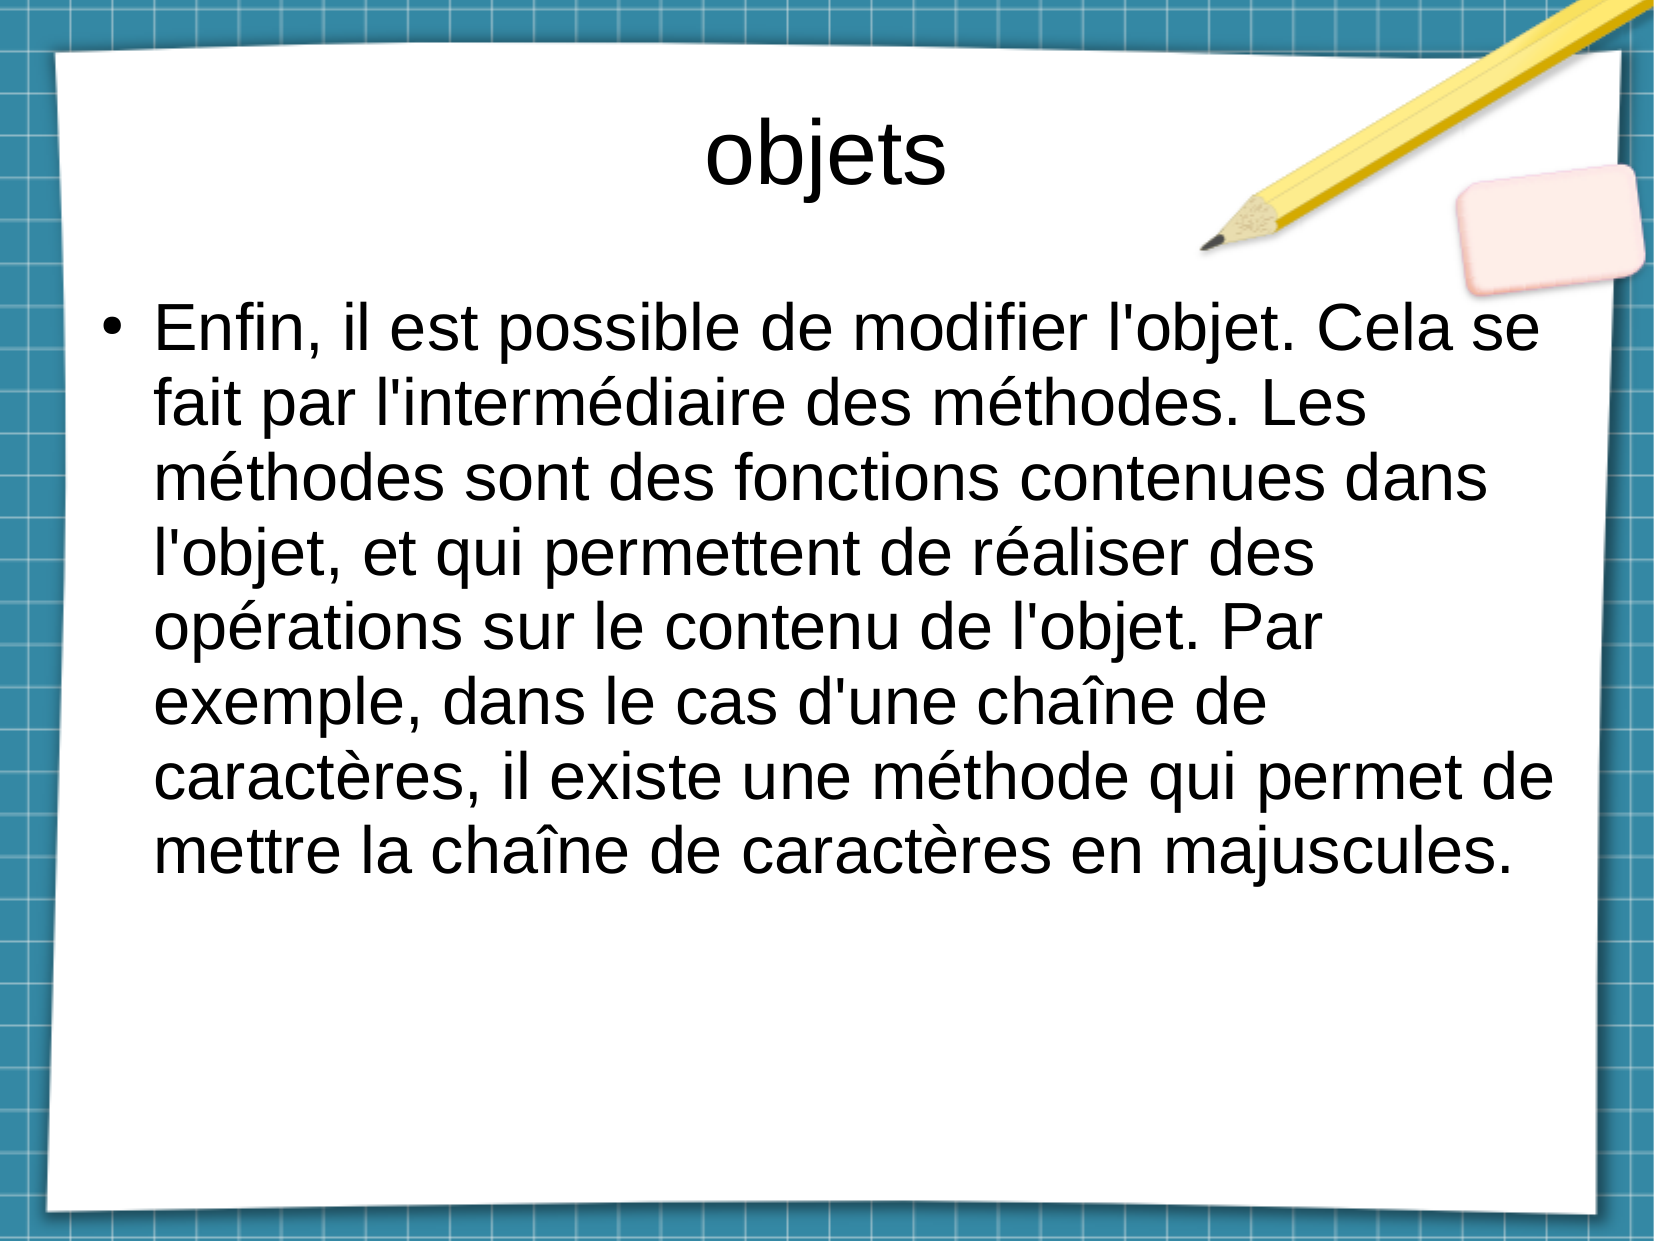

# objets
Enfin, il est possible de modifier l'objet. Cela se fait par l'intermédiaire des méthodes. Les méthodes sont des fonctions contenues dans l'objet, et qui permettent de réaliser des opérations sur le contenu de l'objet. Par exemple, dans le cas d'une chaîne de caractères, il existe une méthode qui permet de mettre la chaîne de caractères en majuscules.